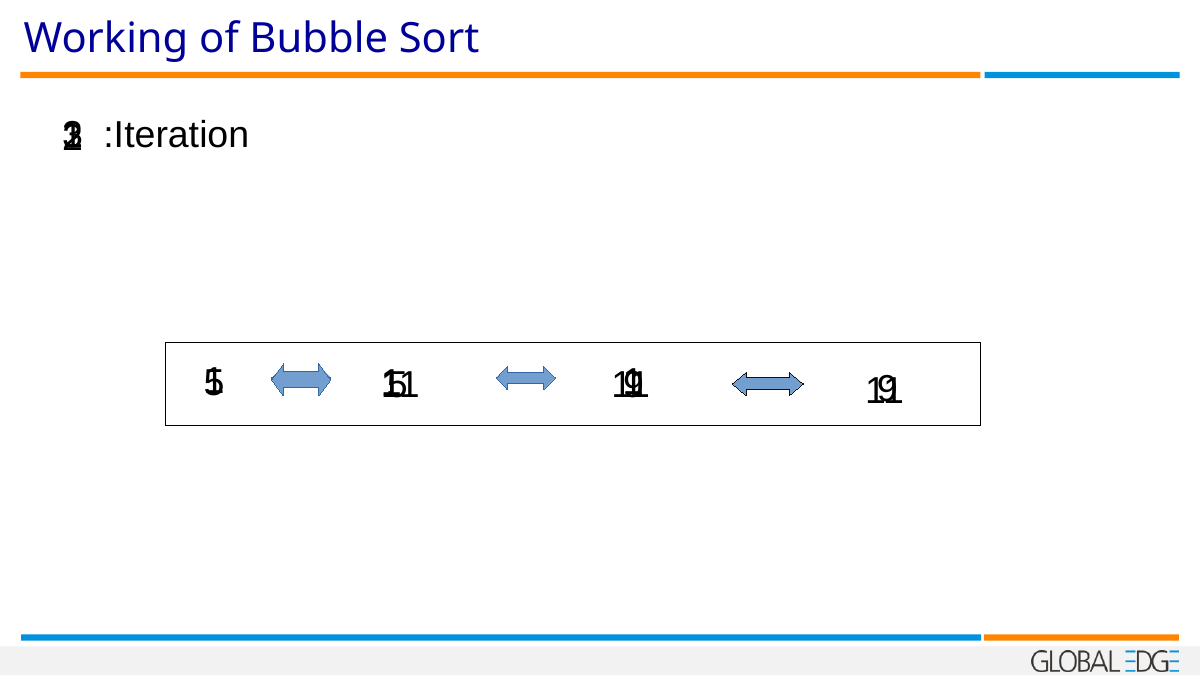

# Working of Bubble Sort
1
3
:Iteration
2
1
1
5
1
11
5
11
9
9
11